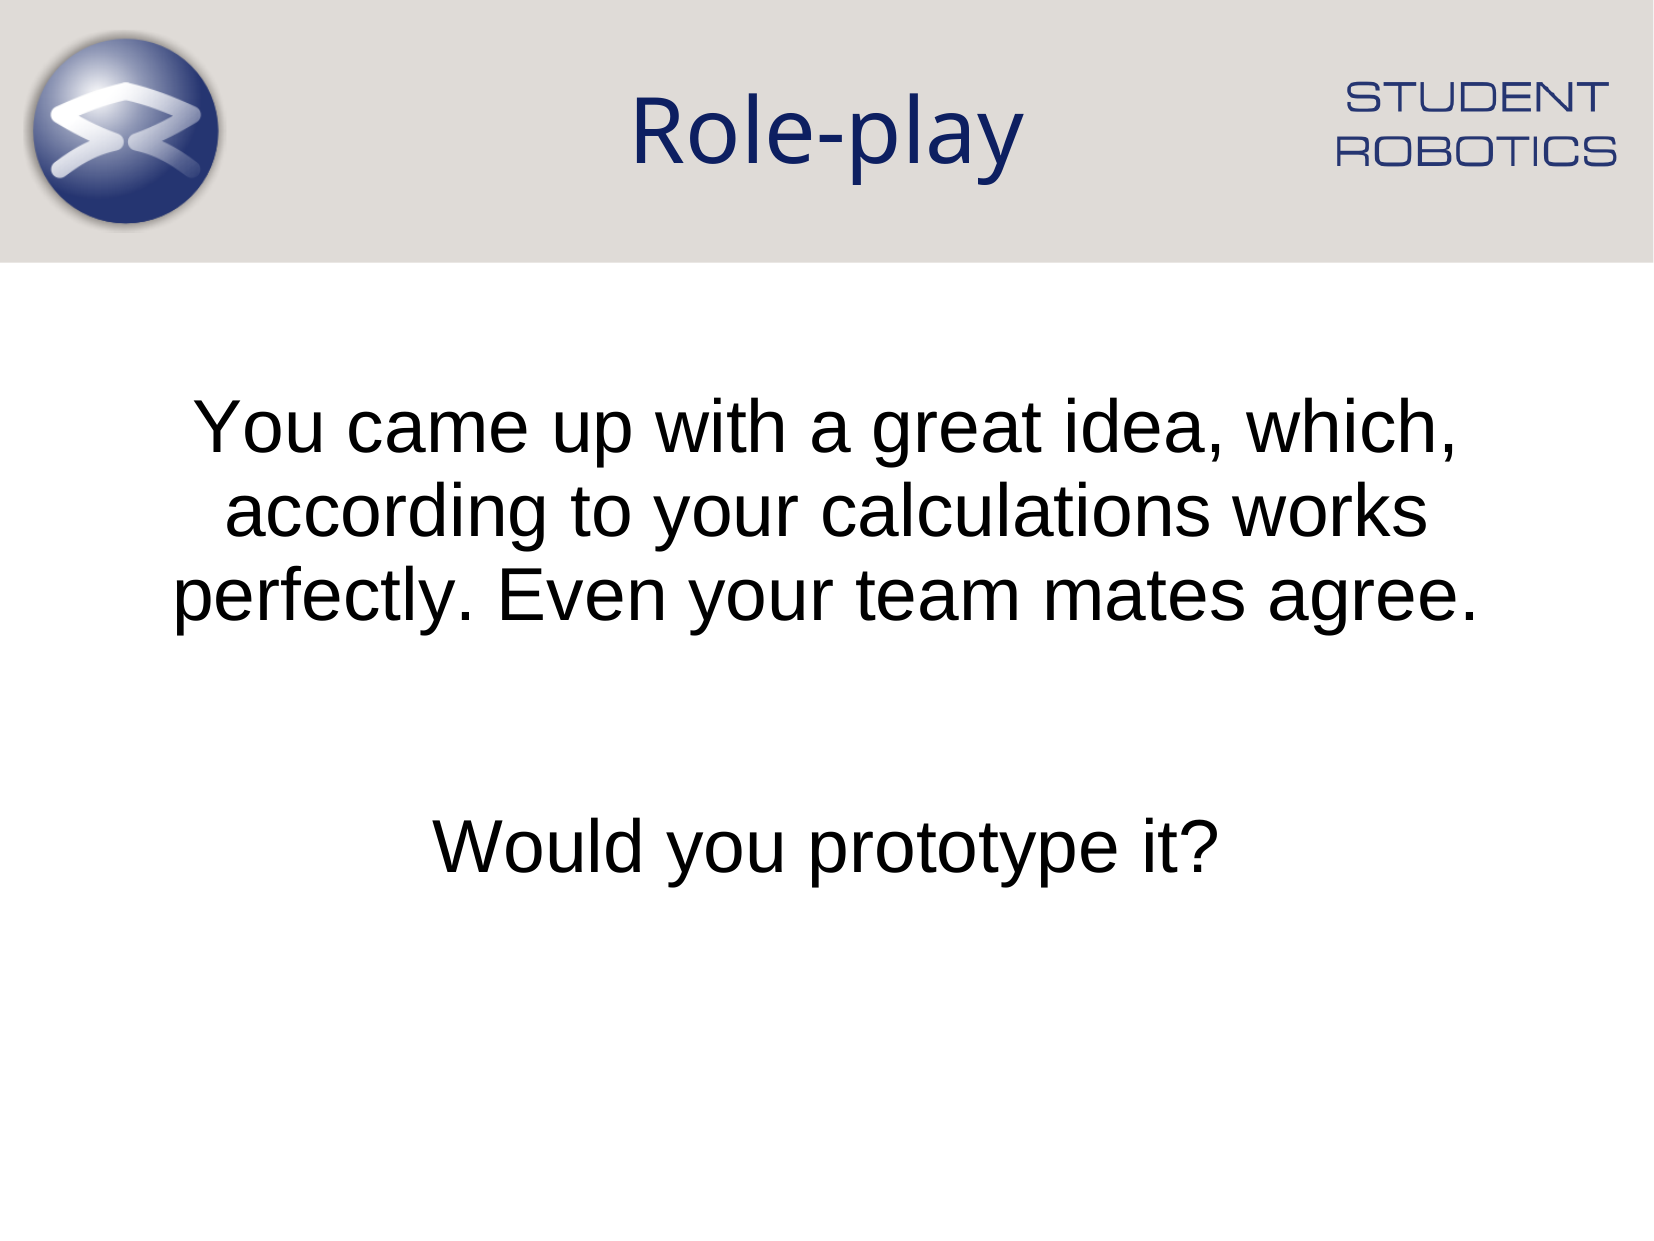

# Role-play
You came up with a great idea, which, according to your calculations works perfectly. Even your team mates agree.
Would you prototype it?